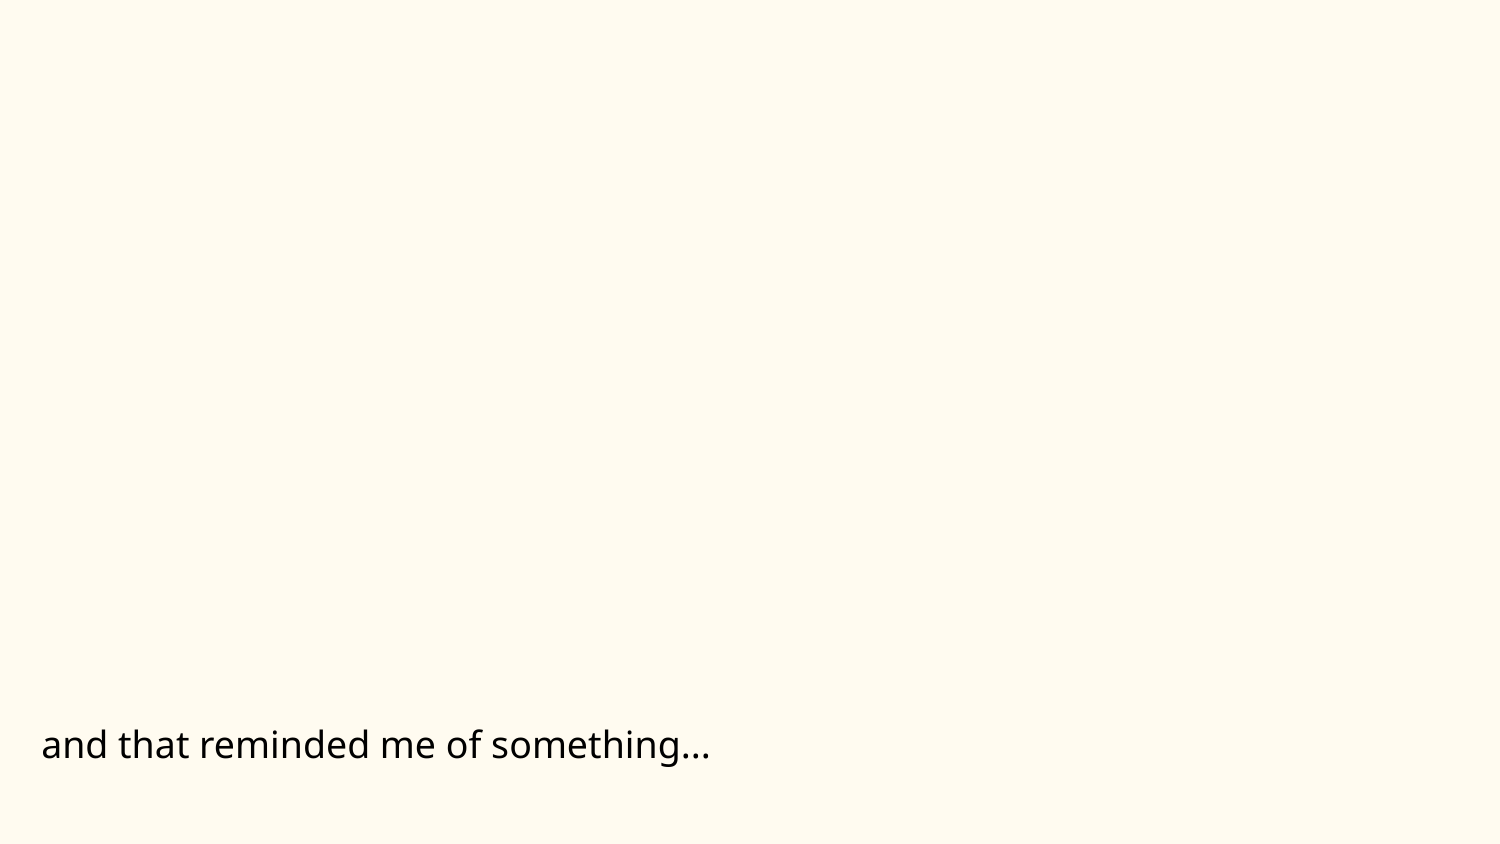

# and that reminded me of something...